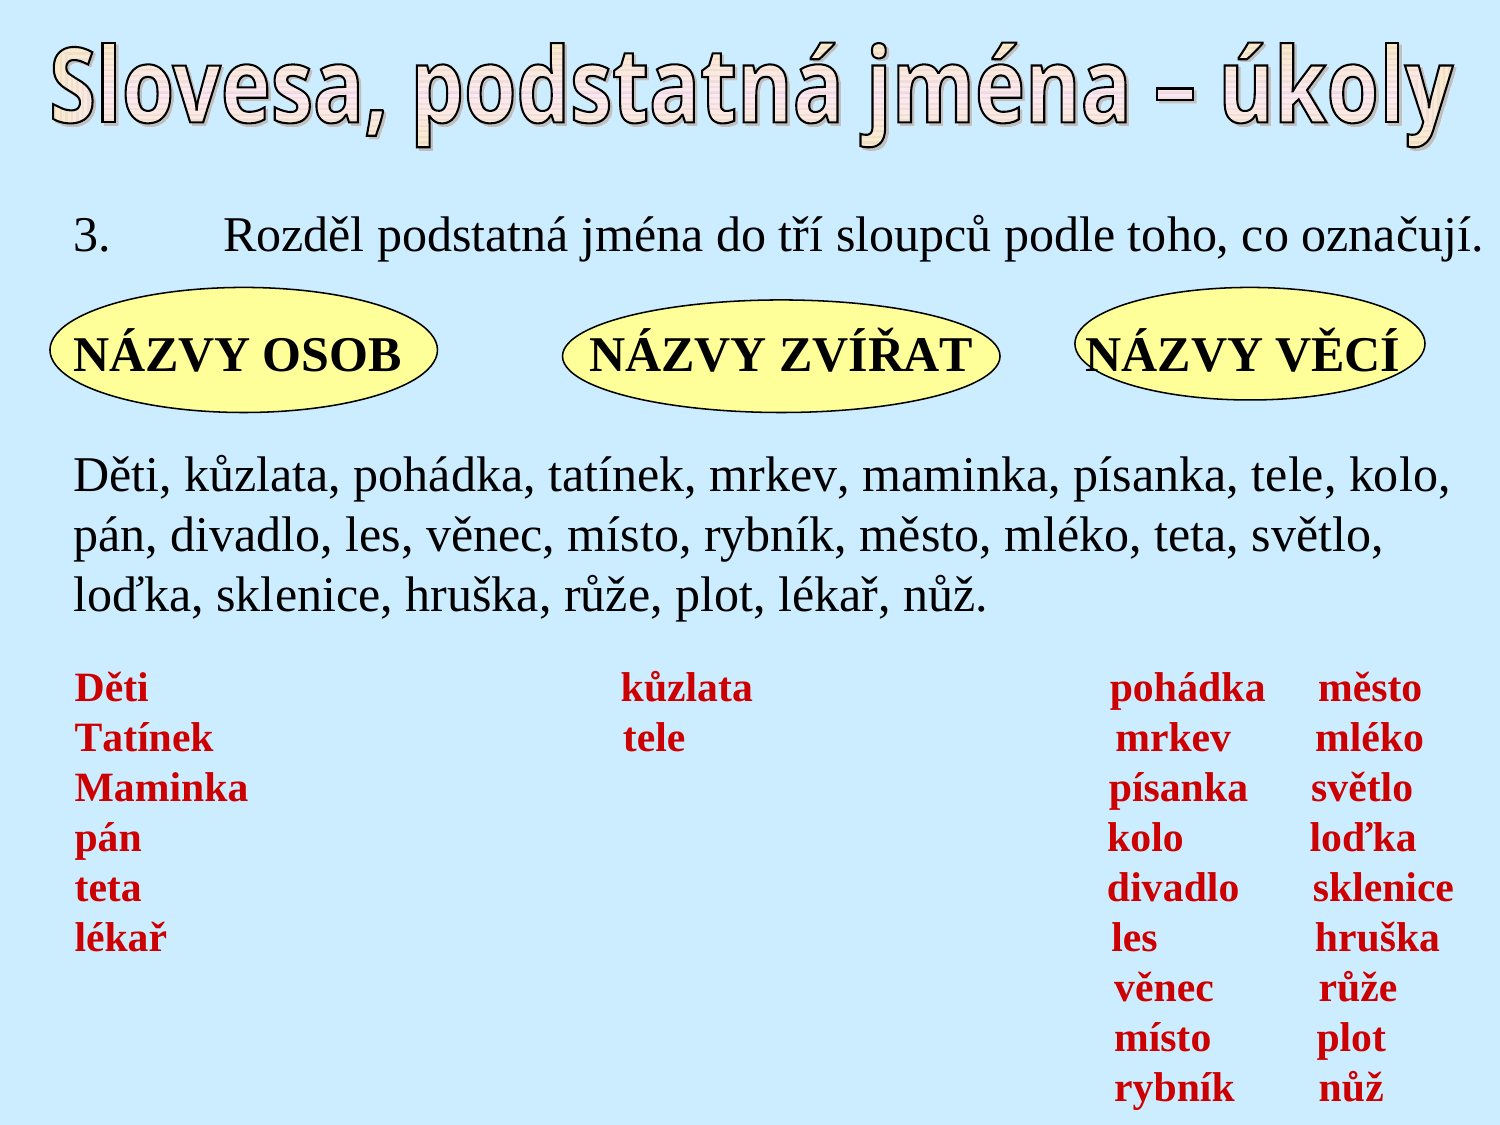

Slovesa, podstatná jména – úkoly
3.	Rozděl podstatná jména do tří sloupců podle toho, co označují.
NÁZVY OSOB NÁZVY ZVÍŘAT NÁZVY VĚCÍ
Děti, kůzlata, pohádka, tatínek, mrkev, maminka, písanka, tele, kolo,
pán, divadlo, les, věnec, místo, rybník, město, mléko, teta, světlo,
loďka, sklenice, hruška, růže, plot, lékař, nůž.
Děti kůzlata pohádka město
Tatínek tele mrkev mléko
Maminka písanka světlo
pán kolo loďka
teta divadlo sklenice
lékař les hruška
 věnec růže
 místo plot
 rybník nůž